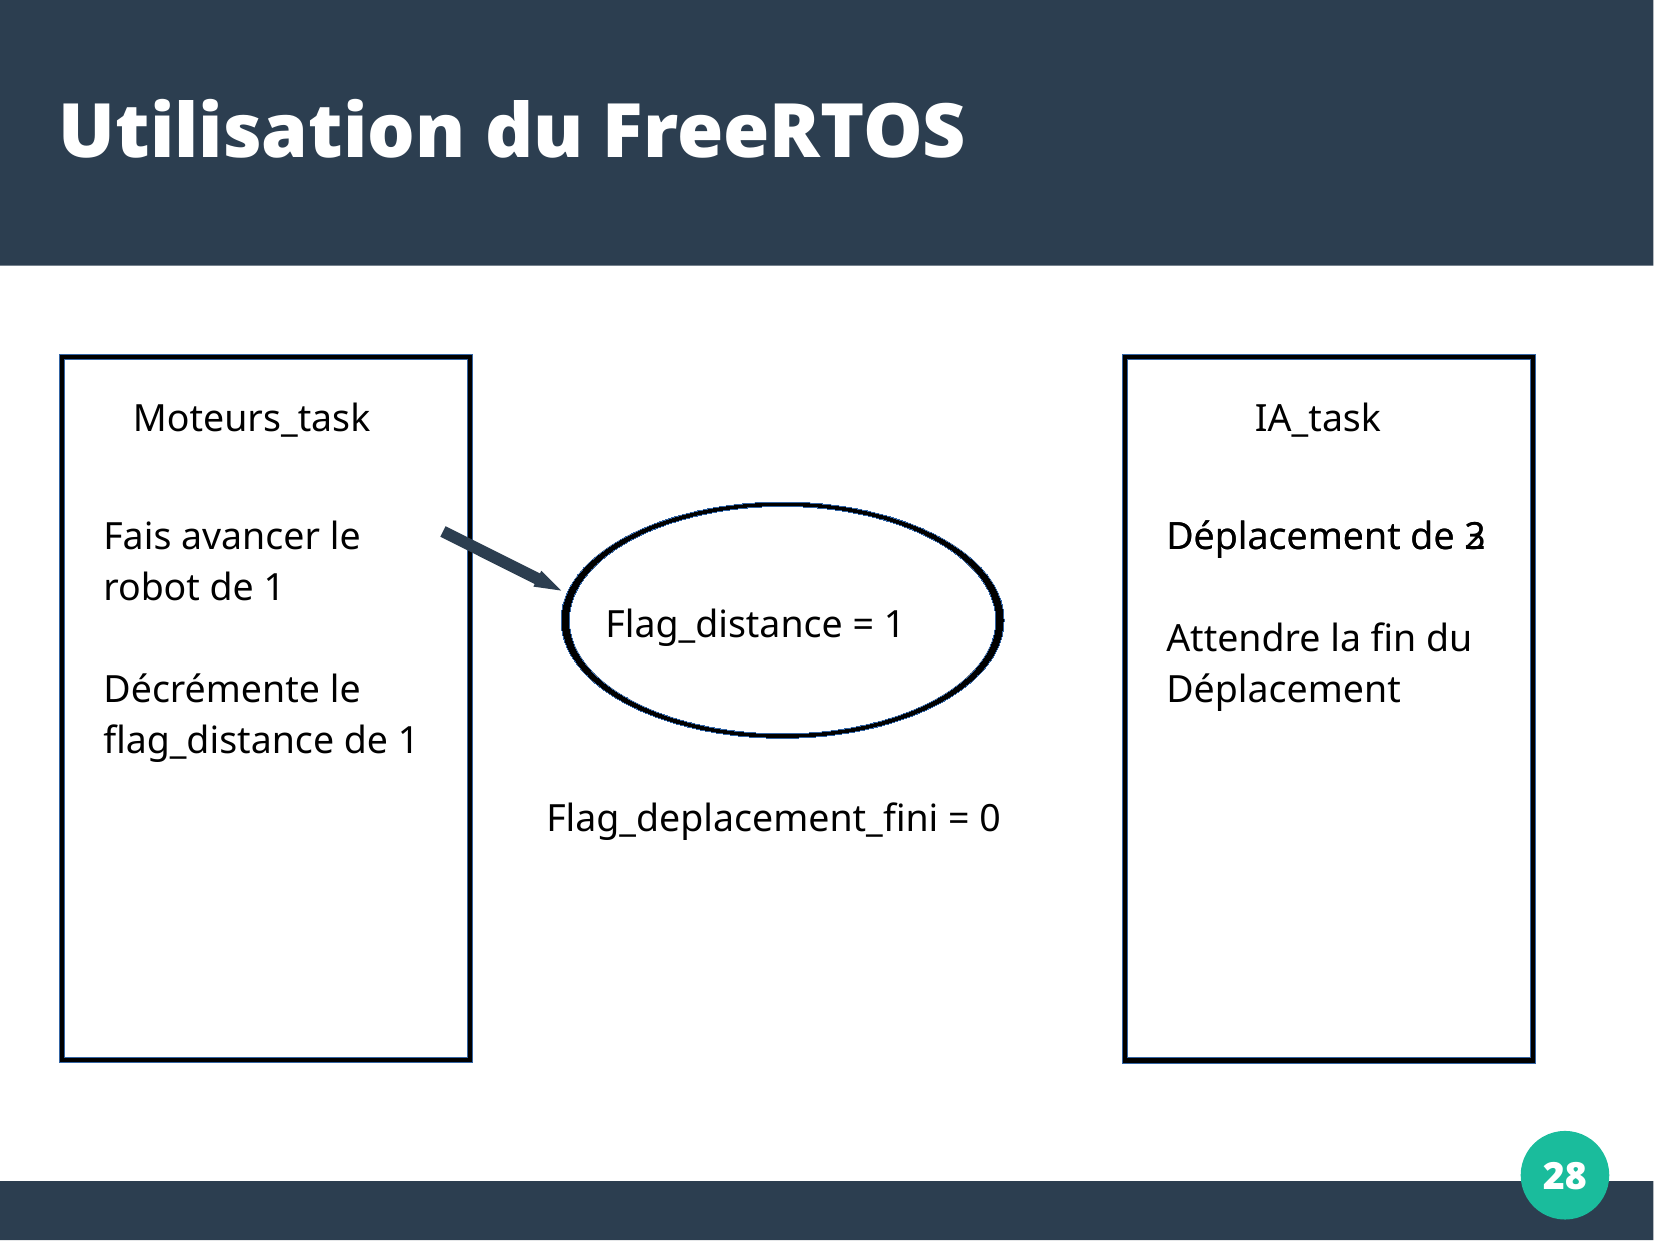

# Utilisation du FreeRTOS
Moteurs_task
IA_task
Fais avancer le robot de 1
Décrémente le flag_distance de 1
Déplacement de 3
Déplacement de 2
Attendre la fin du
Déplacement
Flag_distance = 1
Flag_deplacement_fini = 0
28